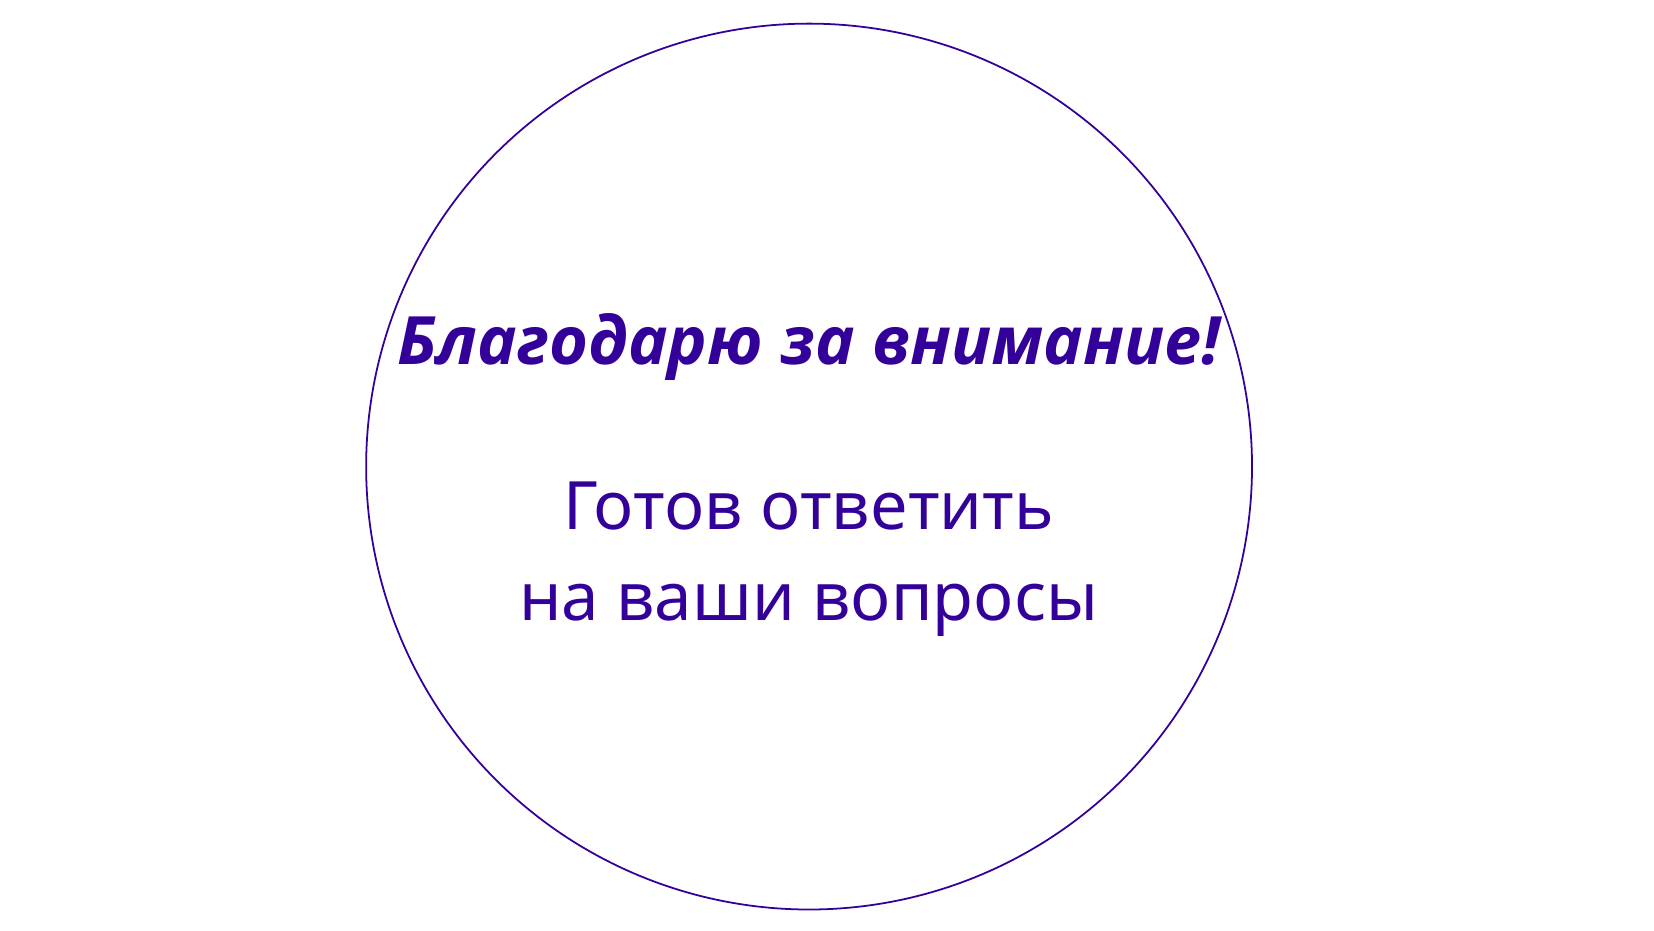

Благодарю за внимание!
Готов ответить
на ваши вопросы